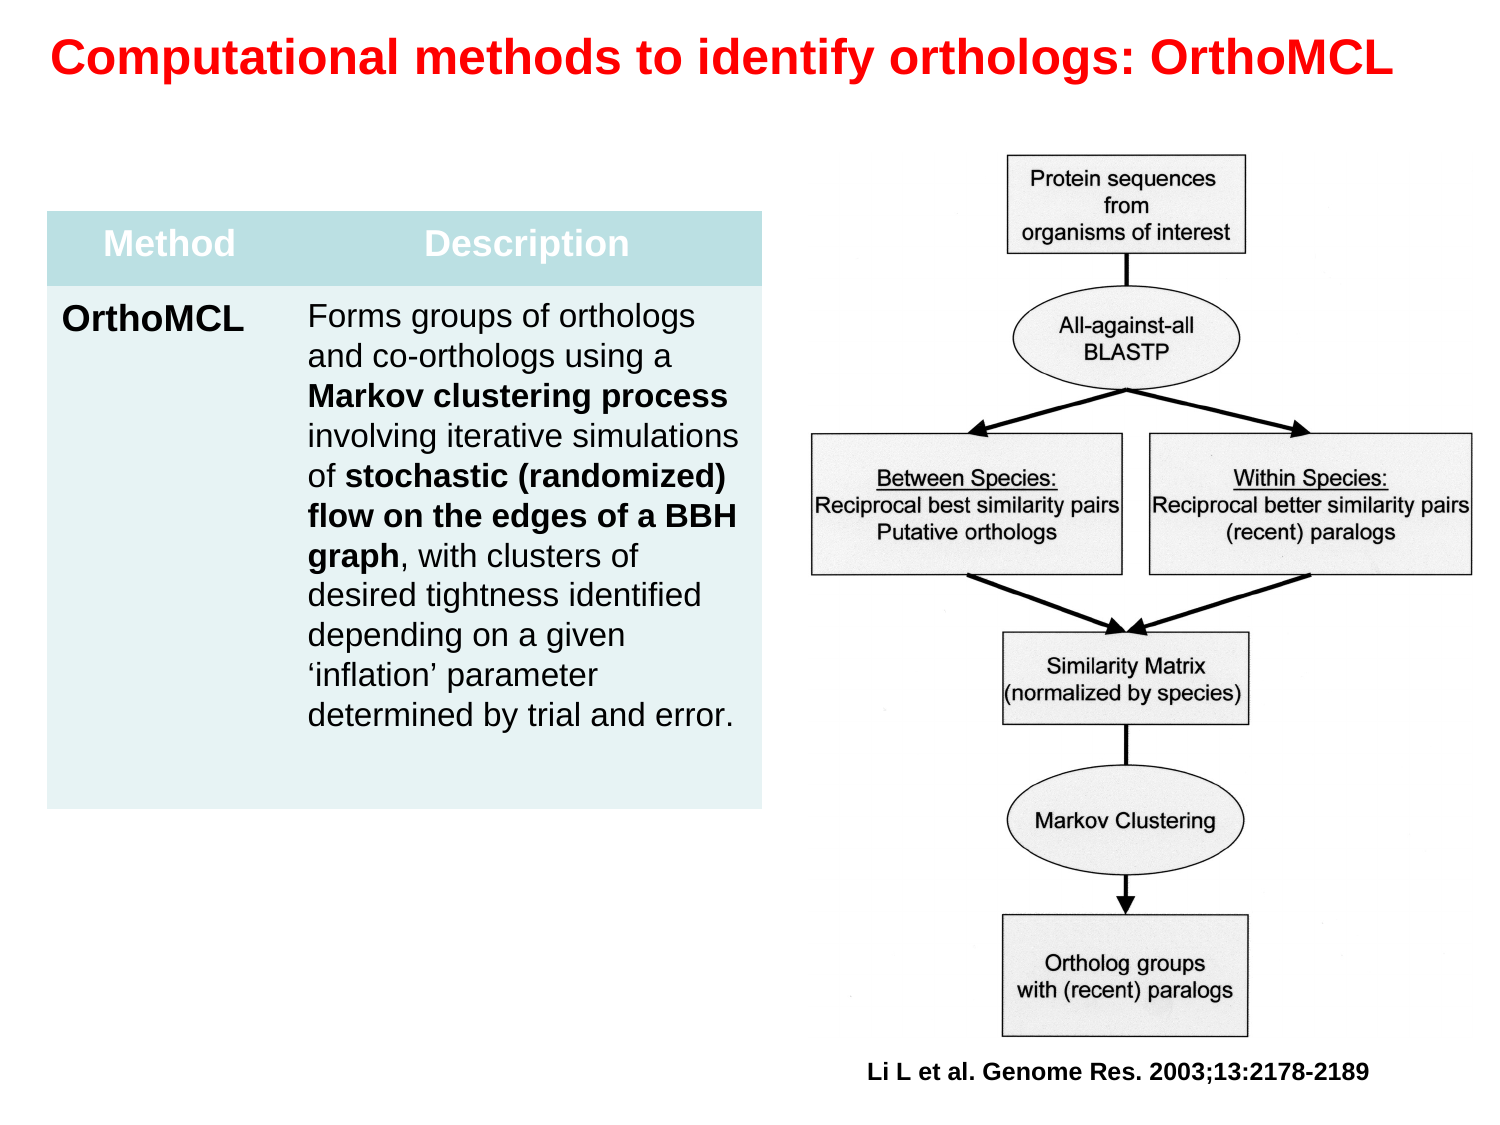

Computational methods to identify orthologs: OrthoMCL
| Method | Description |
| --- | --- |
| OrthoMCL | Forms groups of orthologs and co-orthologs using a Markov clustering process involving iterative simulations of stochastic (randomized) flow on the edges of a BBH graph, with clusters of desired tightness identified depending on a given ‘inflation’ parameter determined by trial and error. |
Li L et al. Genome Res. 2003;13:2178-2189